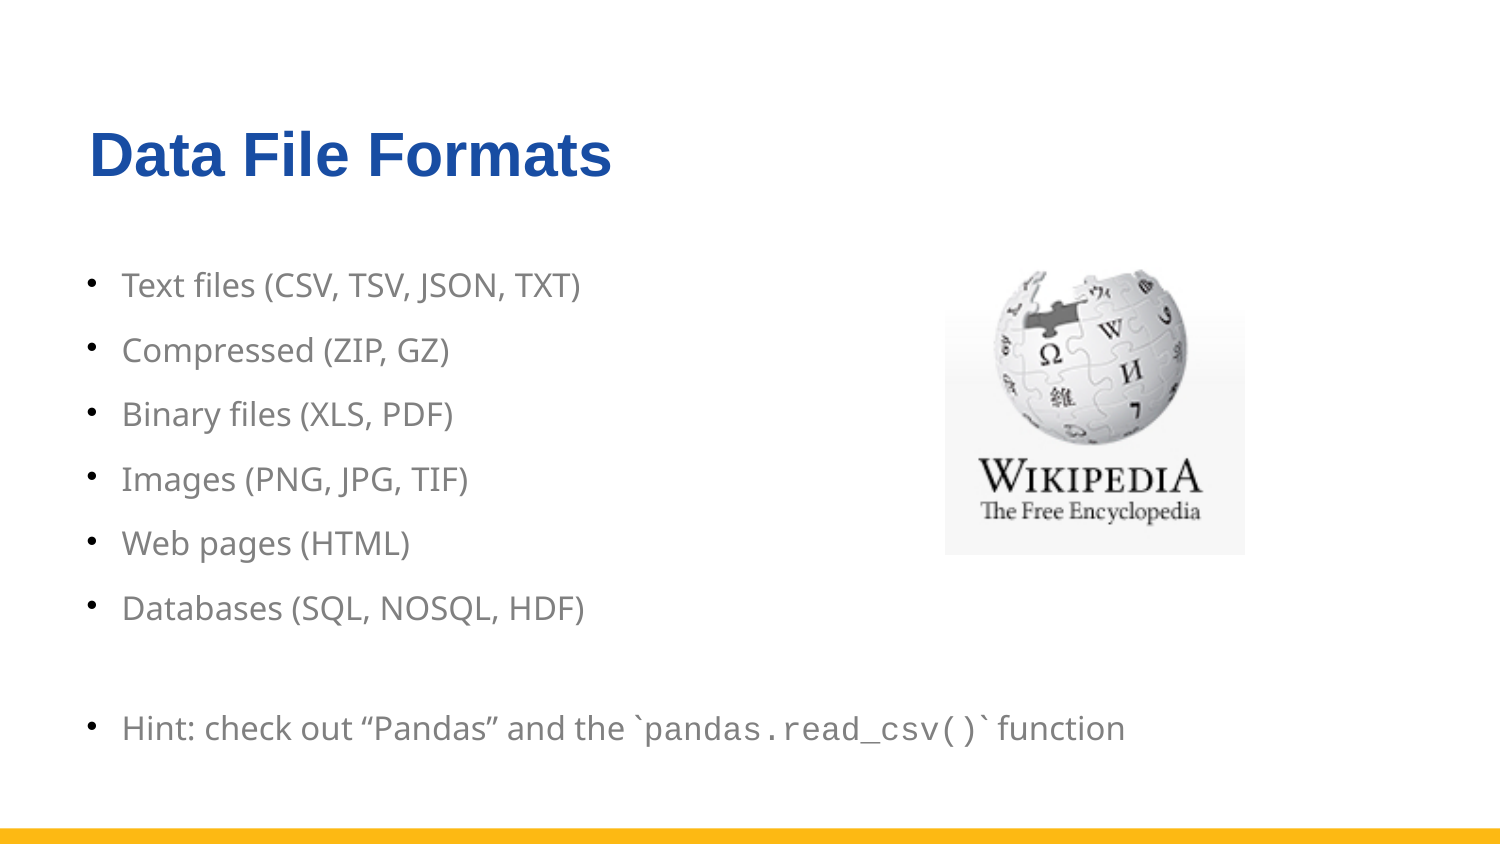

Data File Formats
Text files (CSV, TSV, JSON, TXT)
Compressed (ZIP, GZ)
Binary files (XLS, PDF)
Images (PNG, JPG, TIF)
Web pages (HTML)
Databases (SQL, NOSQL, HDF)
Hint: check out “Pandas” and the `pandas.read_csv()` function